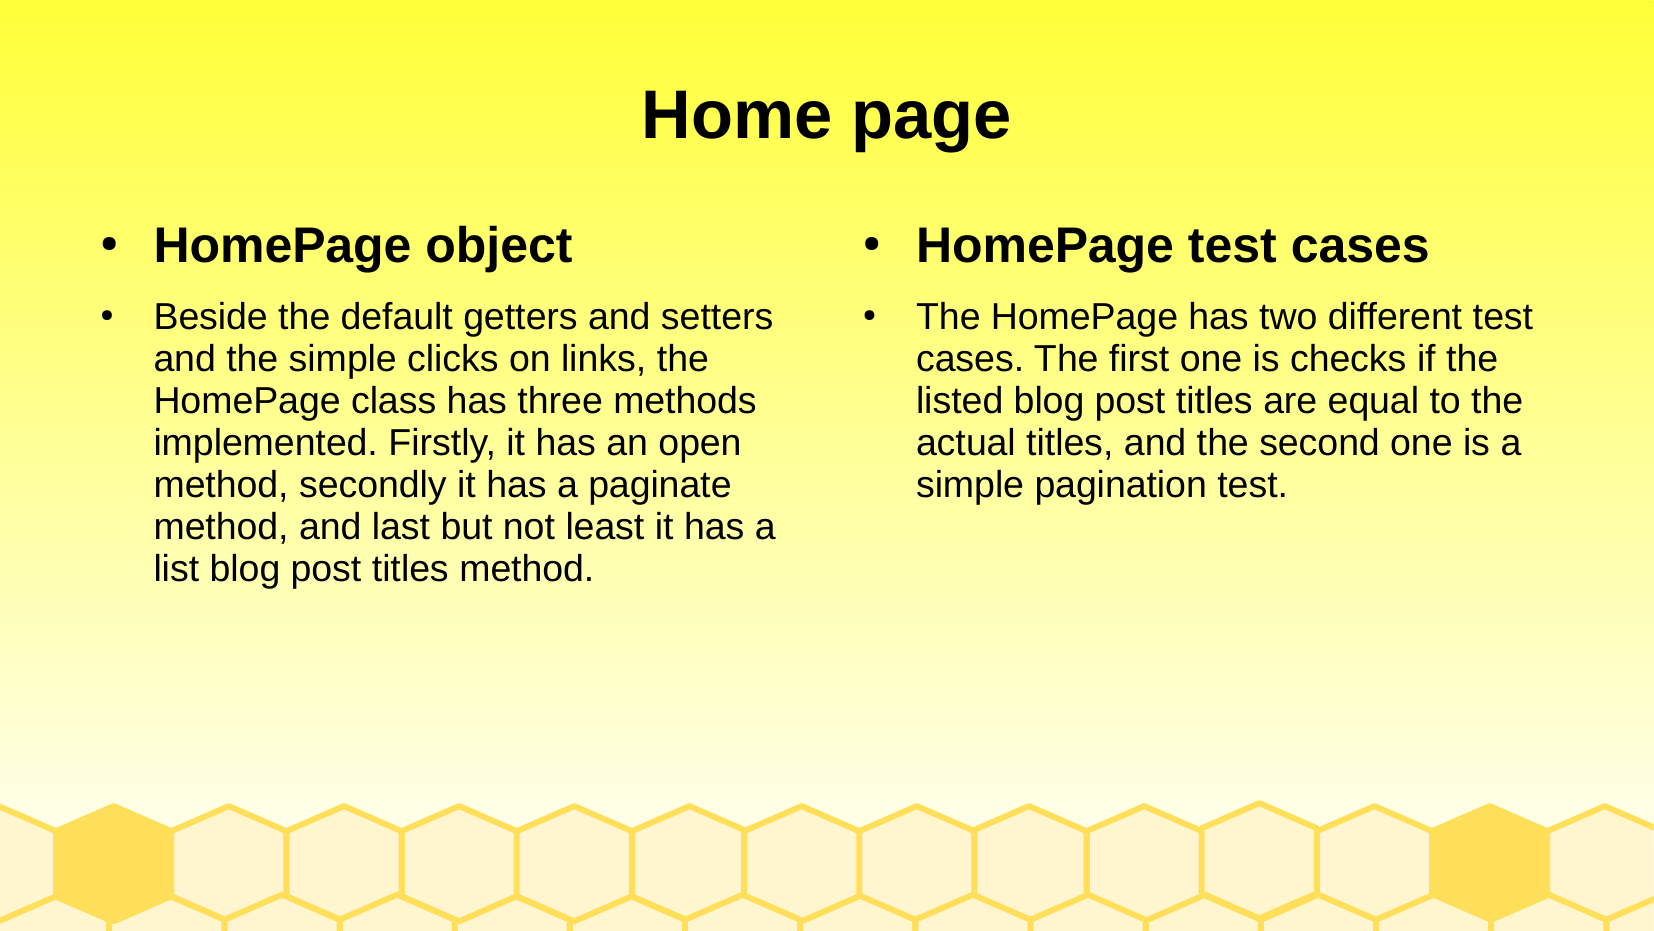

# Home page
HomePage object
Beside the default getters and setters and the simple clicks on links, the HomePage class has three methods implemented. Firstly, it has an open method, secondly it has a paginate method, and last but not least it has a list blog post titles method.
HomePage test cases
The HomePage has two different test cases. The first one is checks if the listed blog post titles are equal to the actual titles, and the second one is a simple pagination test.